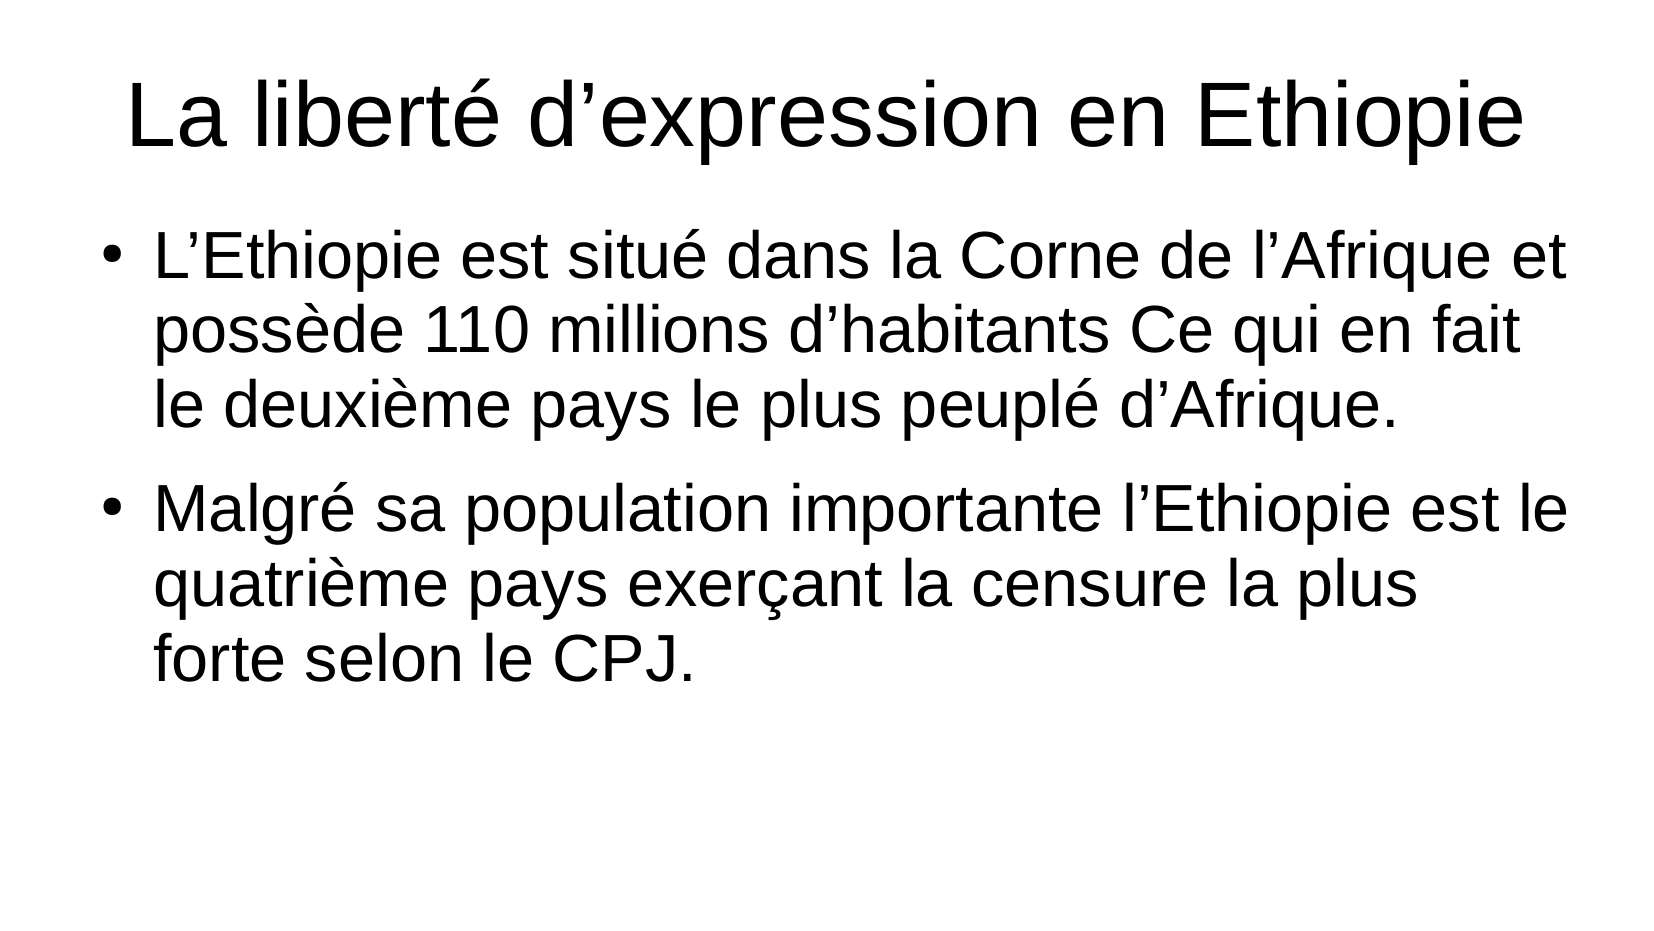

# La liberté d’expression en Ethiopie
L’Ethiopie est situé dans la Corne de l’Afrique et possède 110 millions d’habitants Ce qui en fait le deuxième pays le plus peuplé d’Afrique.
Malgré sa population importante l’Ethiopie est le quatrième pays exerçant la censure la plus forte selon le CPJ.